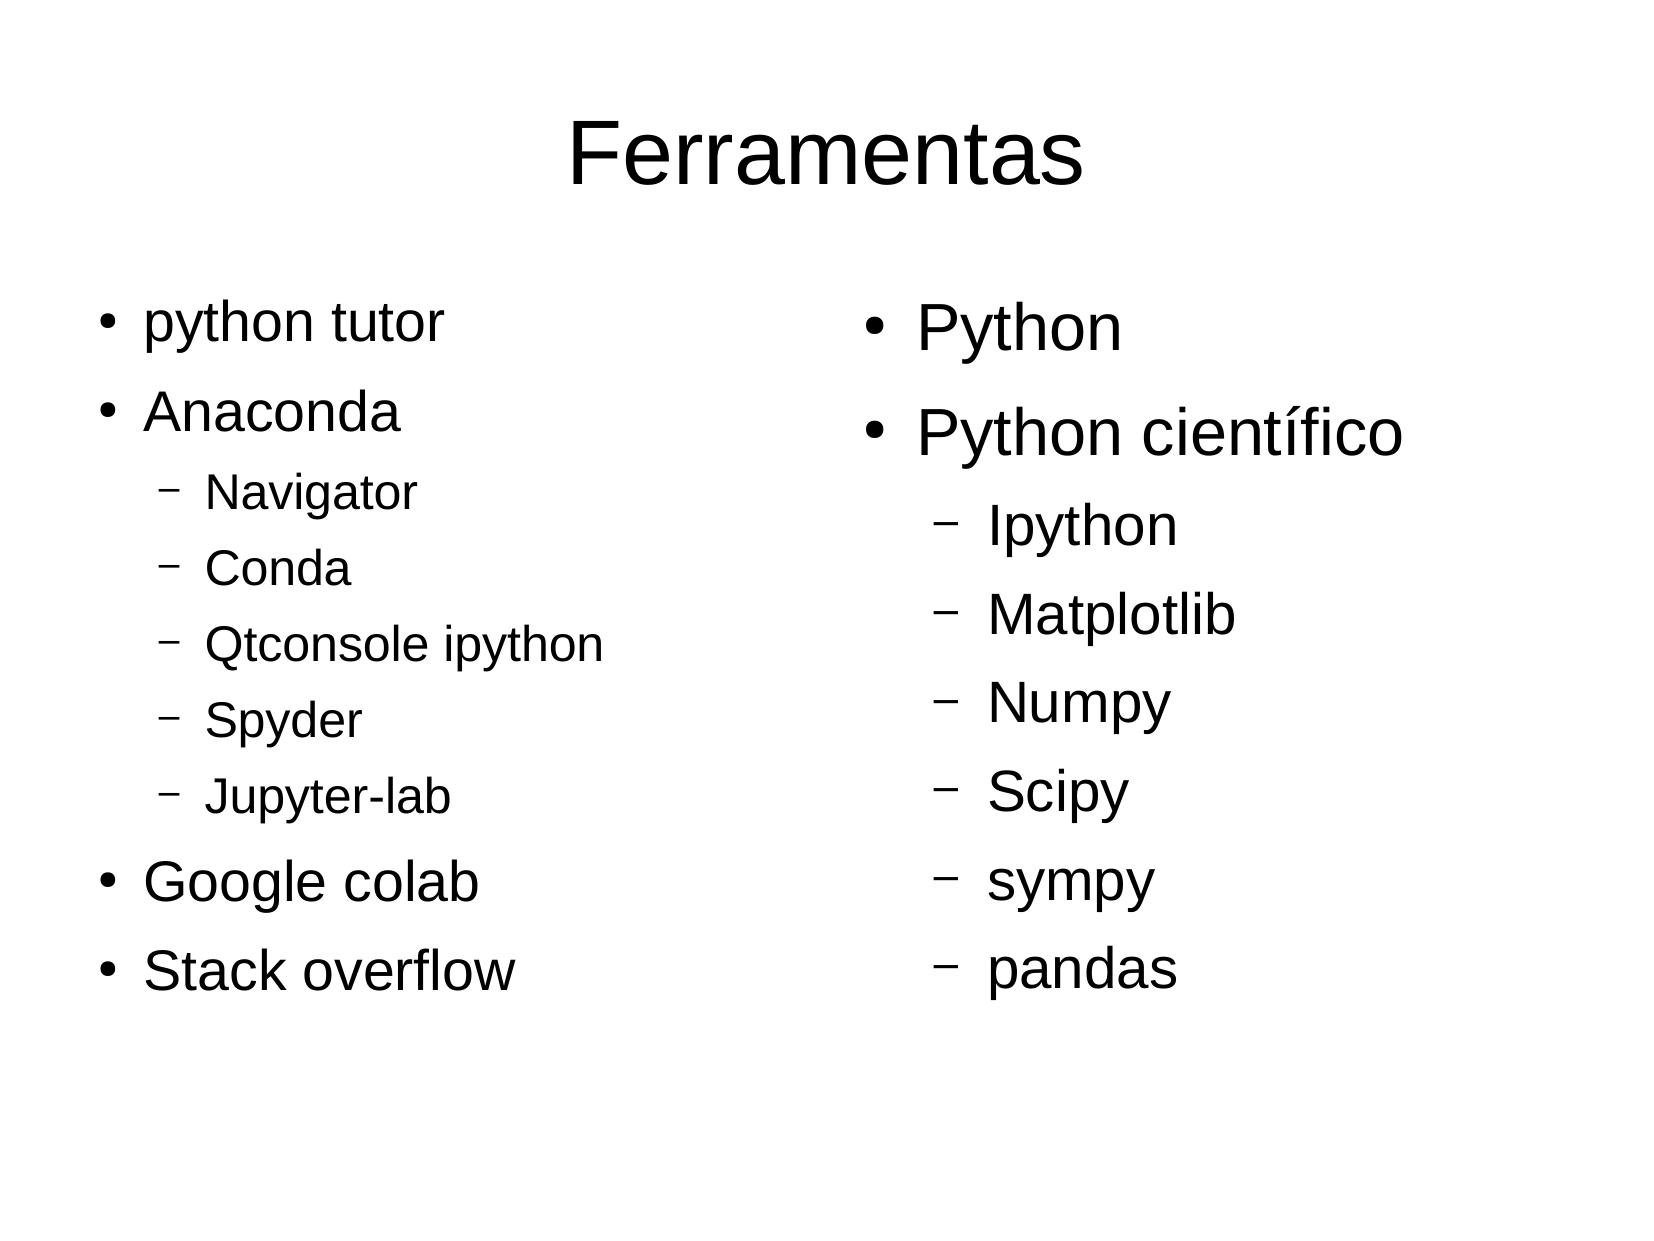

# Ferramentas
python tutor
Anaconda
Navigator
Conda
Qtconsole ipython
Spyder
Jupyter-lab
Google colab
Stack overflow
Python
Python científico
Ipython
Matplotlib
Numpy
Scipy
sympy
pandas